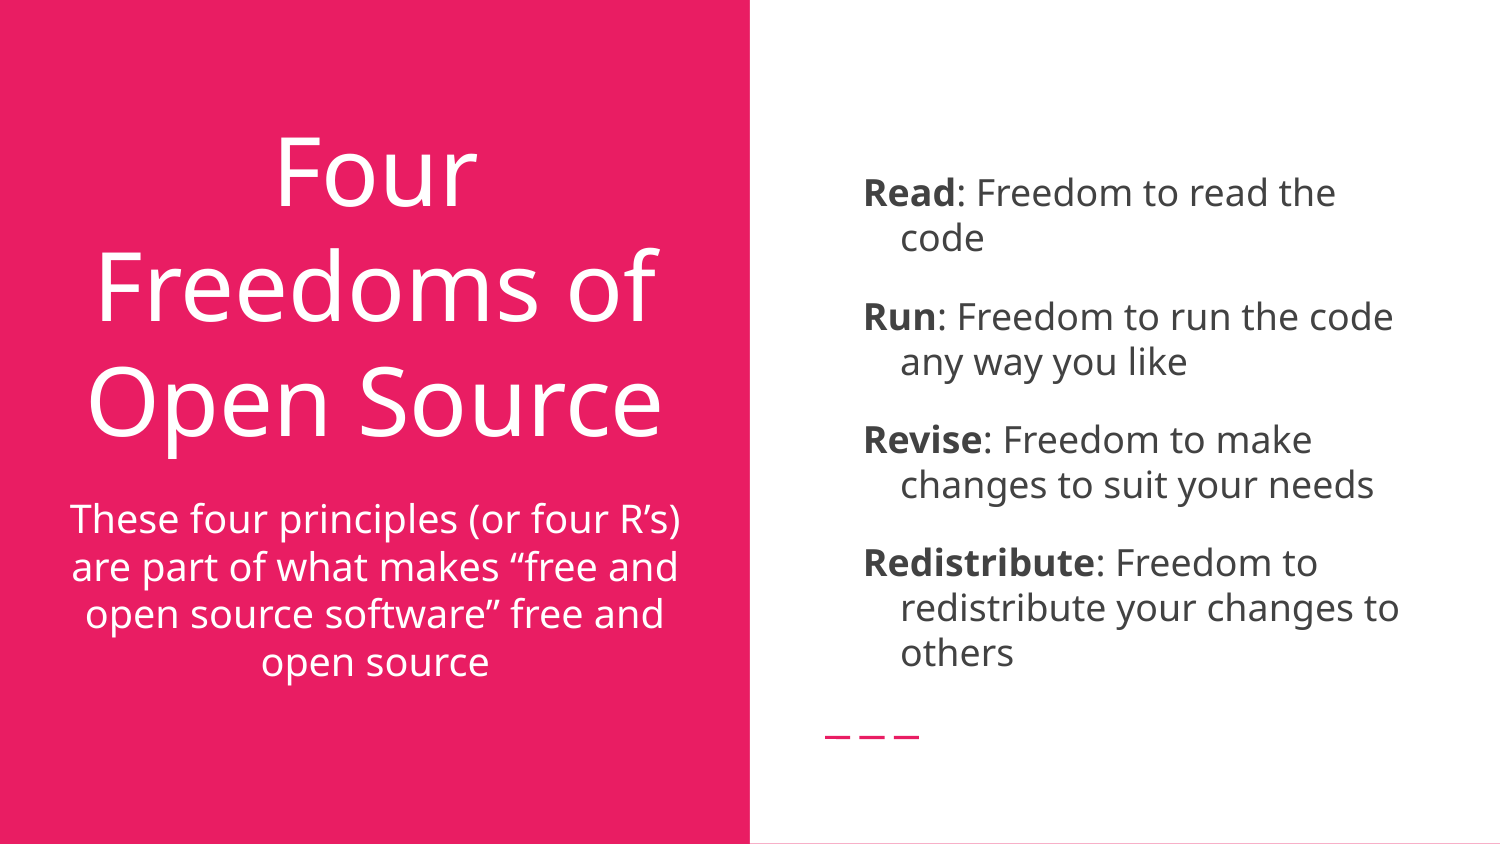

Read: Freedom to read the code
Run: Freedom to run the code any way you like
Revise: Freedom to make changes to suit your needs
Redistribute: Freedom to redistribute your changes to others
# Four Freedoms of Open Source
These four principles (or four R’s) are part of what makes “free and open source software” free and open source